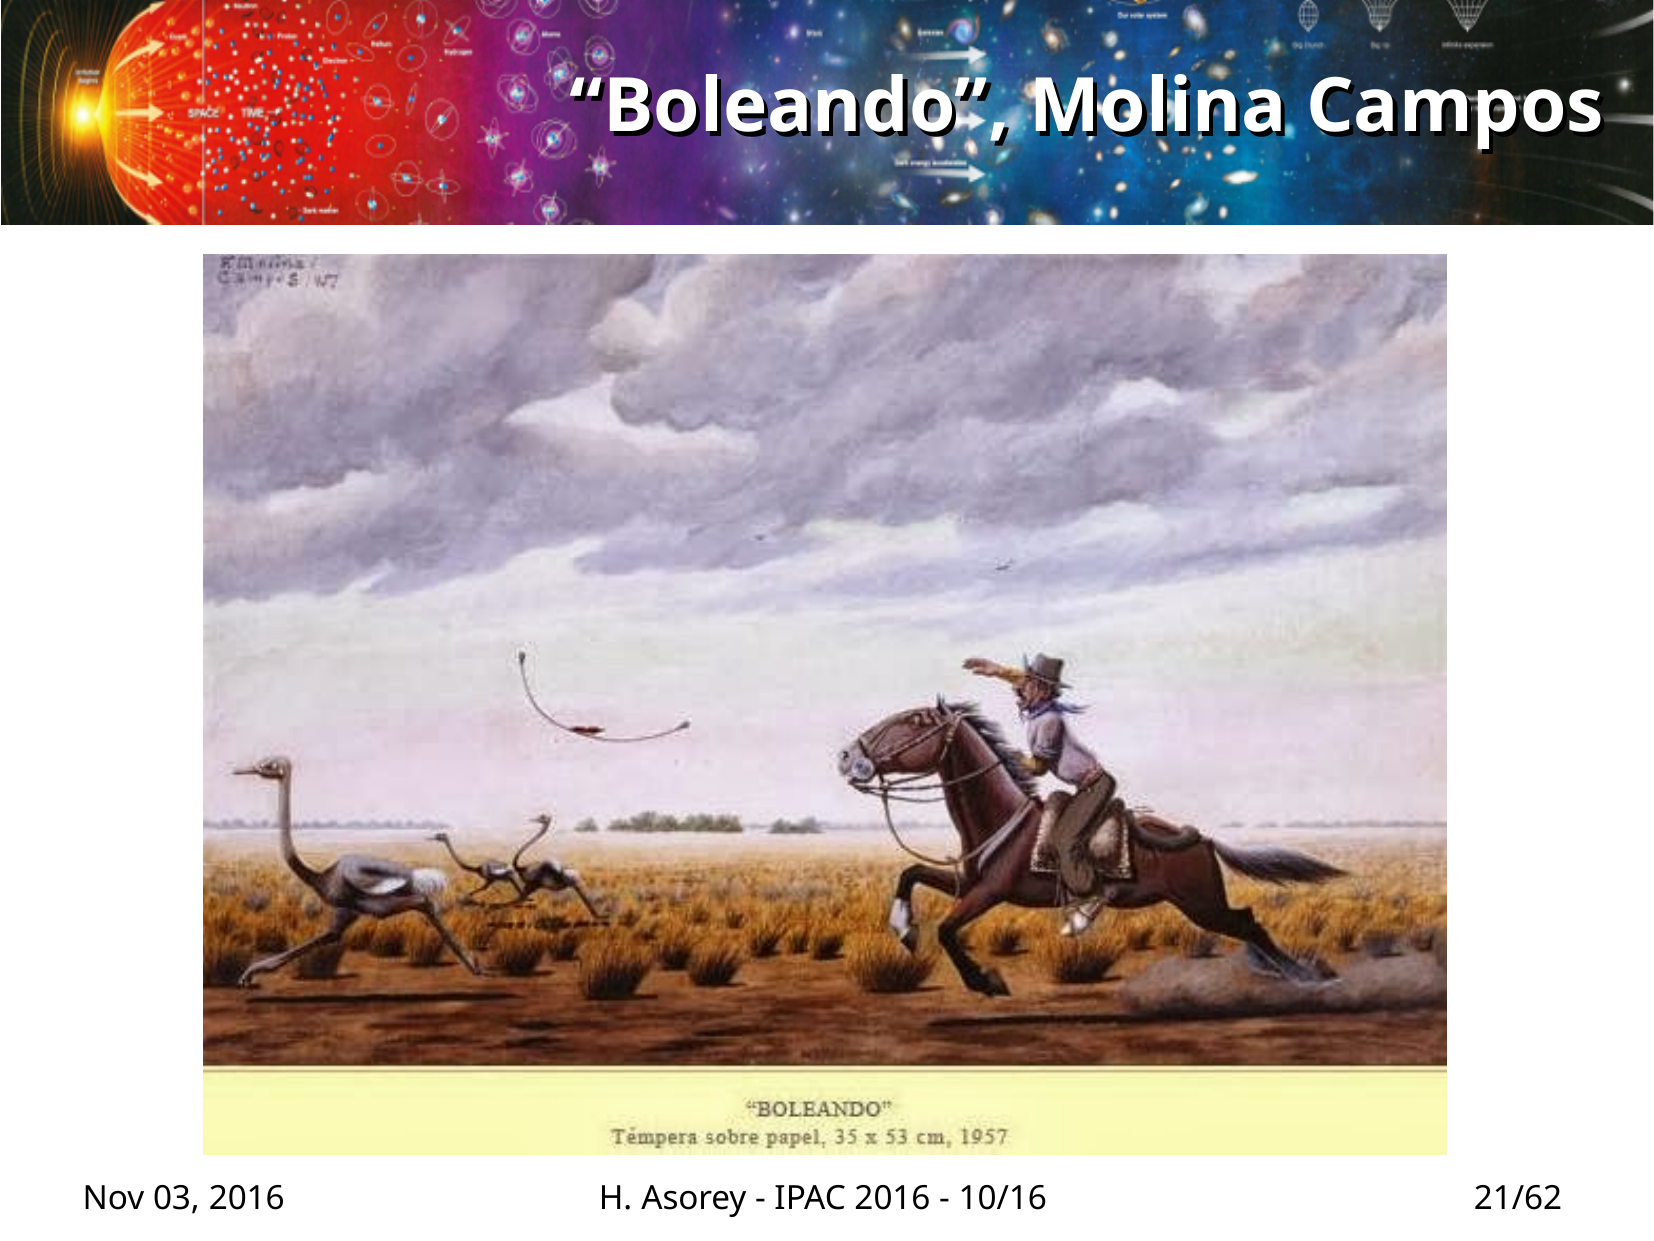

# “Boleando”, Molina Campos
Nov 03, 2016
H. Asorey - IPAC 2016 - 10/16
21